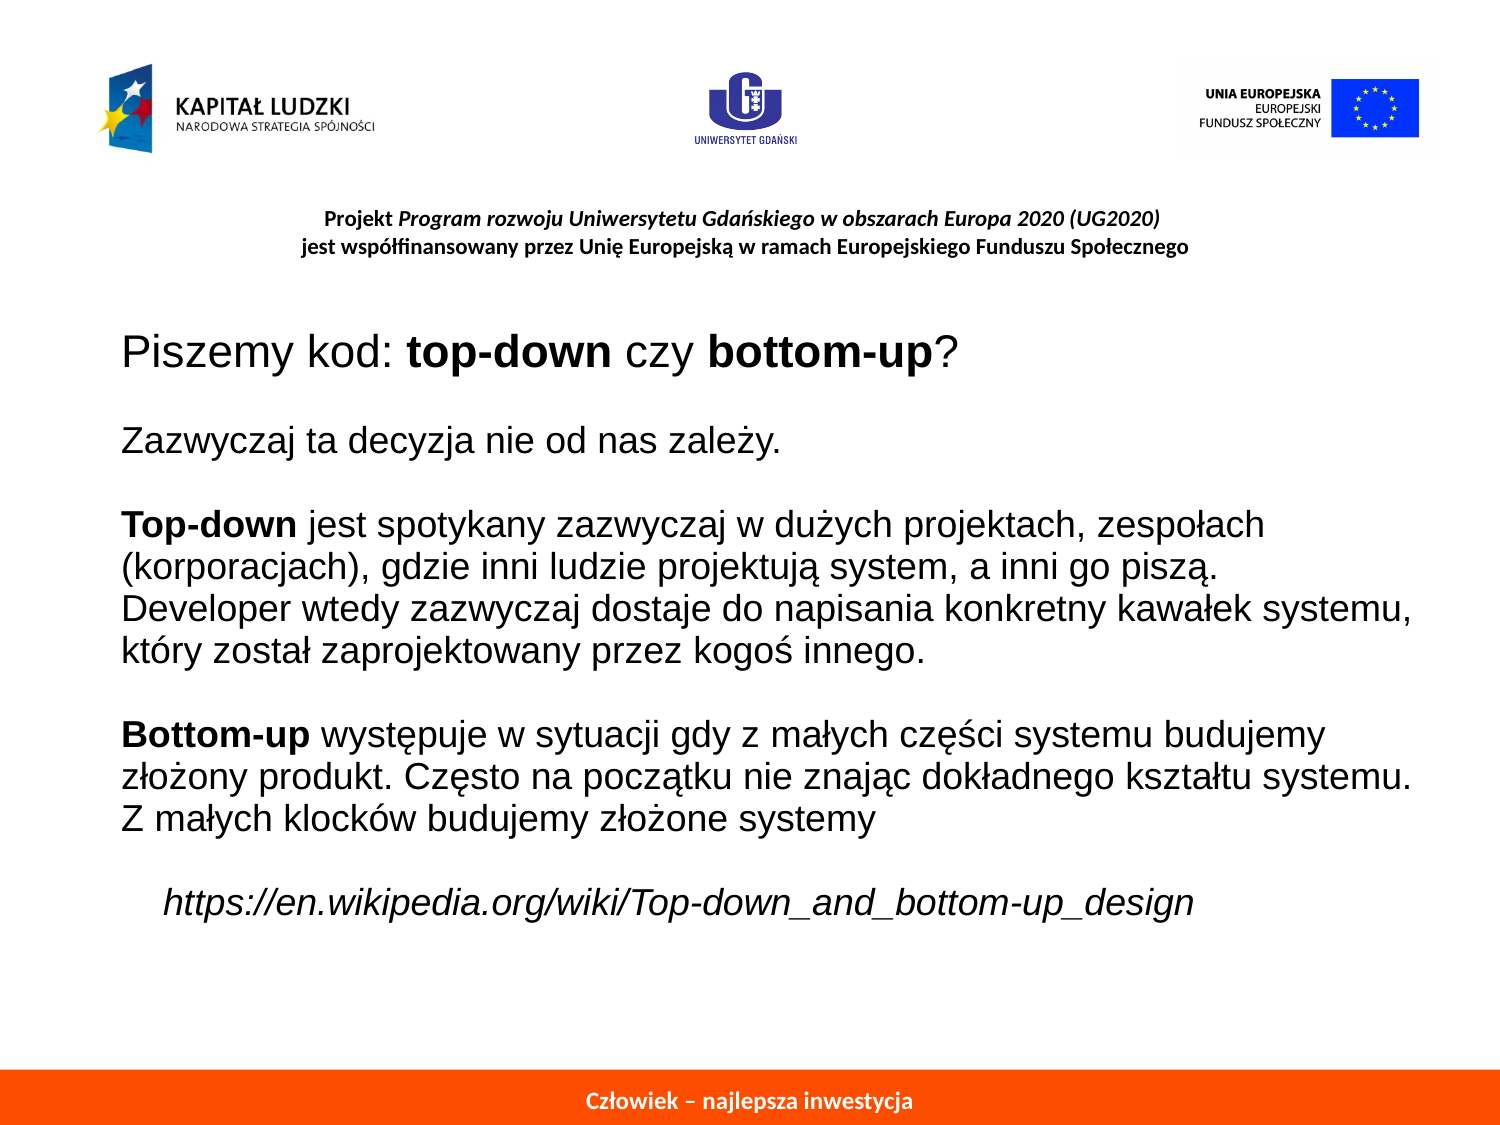

Projekt Program rozwoju Uniwersytetu Gdańskiego w obszarach Europa 2020 (UG2020)
jest współfinansowany przez Unię Europejską w ramach Europejskiego Funduszu Społecznego
Piszemy kod: top-down czy bottom-up?
Zazwyczaj ta decyzja nie od nas zależy.
Top-down jest spotykany zazwyczaj w dużych projektach, zespołach
(korporacjach), gdzie inni ludzie projektują system, a inni go piszą.
Developer wtedy zazwyczaj dostaje do napisania konkretny kawałek systemu,
który został zaprojektowany przez kogoś innego.
Bottom-up występuje w sytuacji gdy z małych części systemu budujemy
złożony produkt. Często na początku nie znając dokładnego kształtu systemu.
Z małych klocków budujemy złożone systemy
 https://en.wikipedia.org/wiki/Top-down_and_bottom-up_design
Człowiek – najlepsza inwestycja